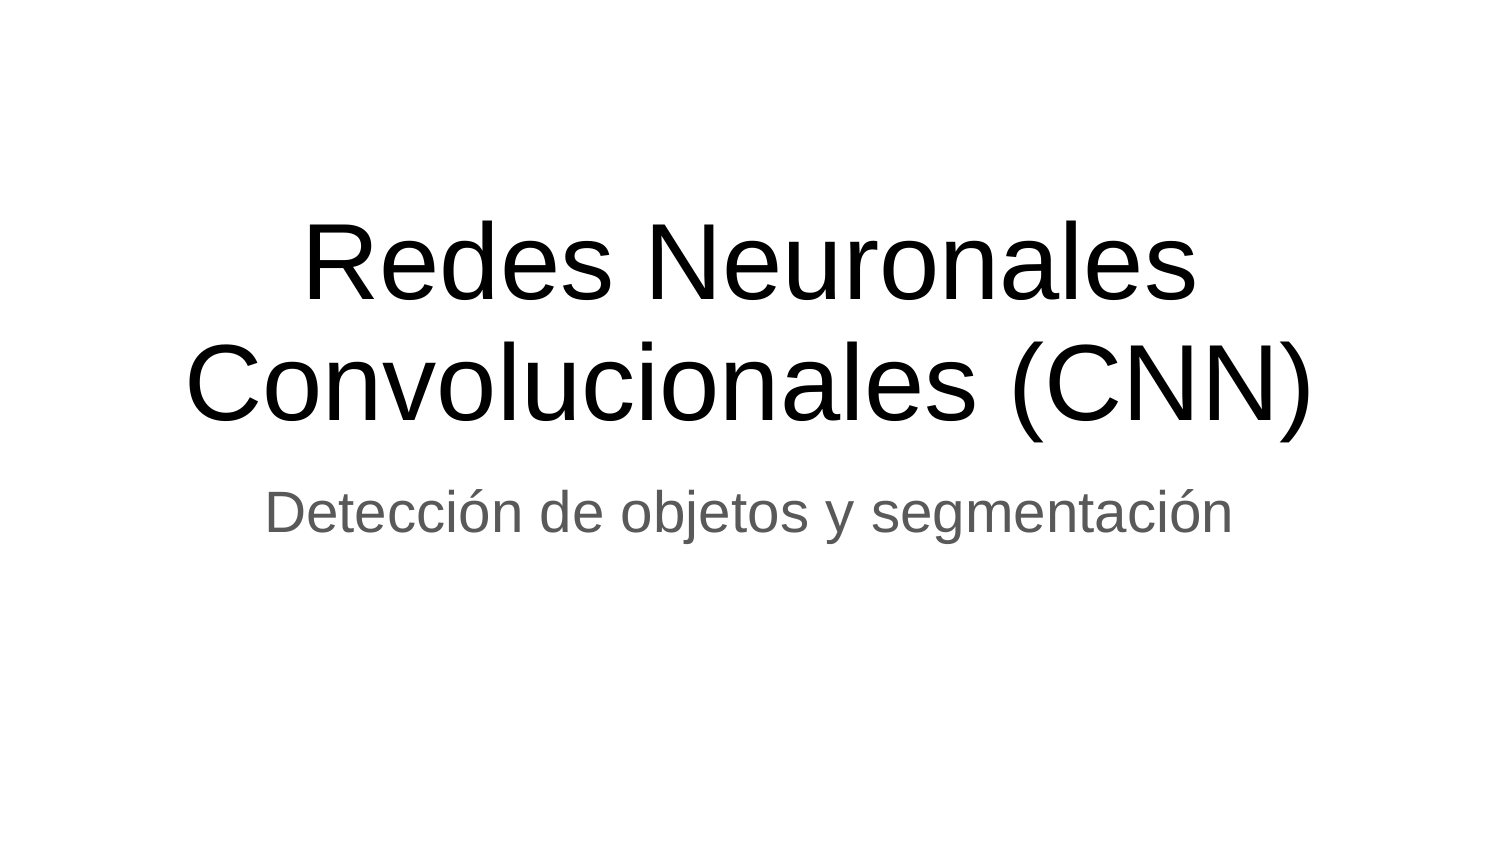

# Redes Neuronales Convolucionales (CNN)
Detección de objetos y segmentación